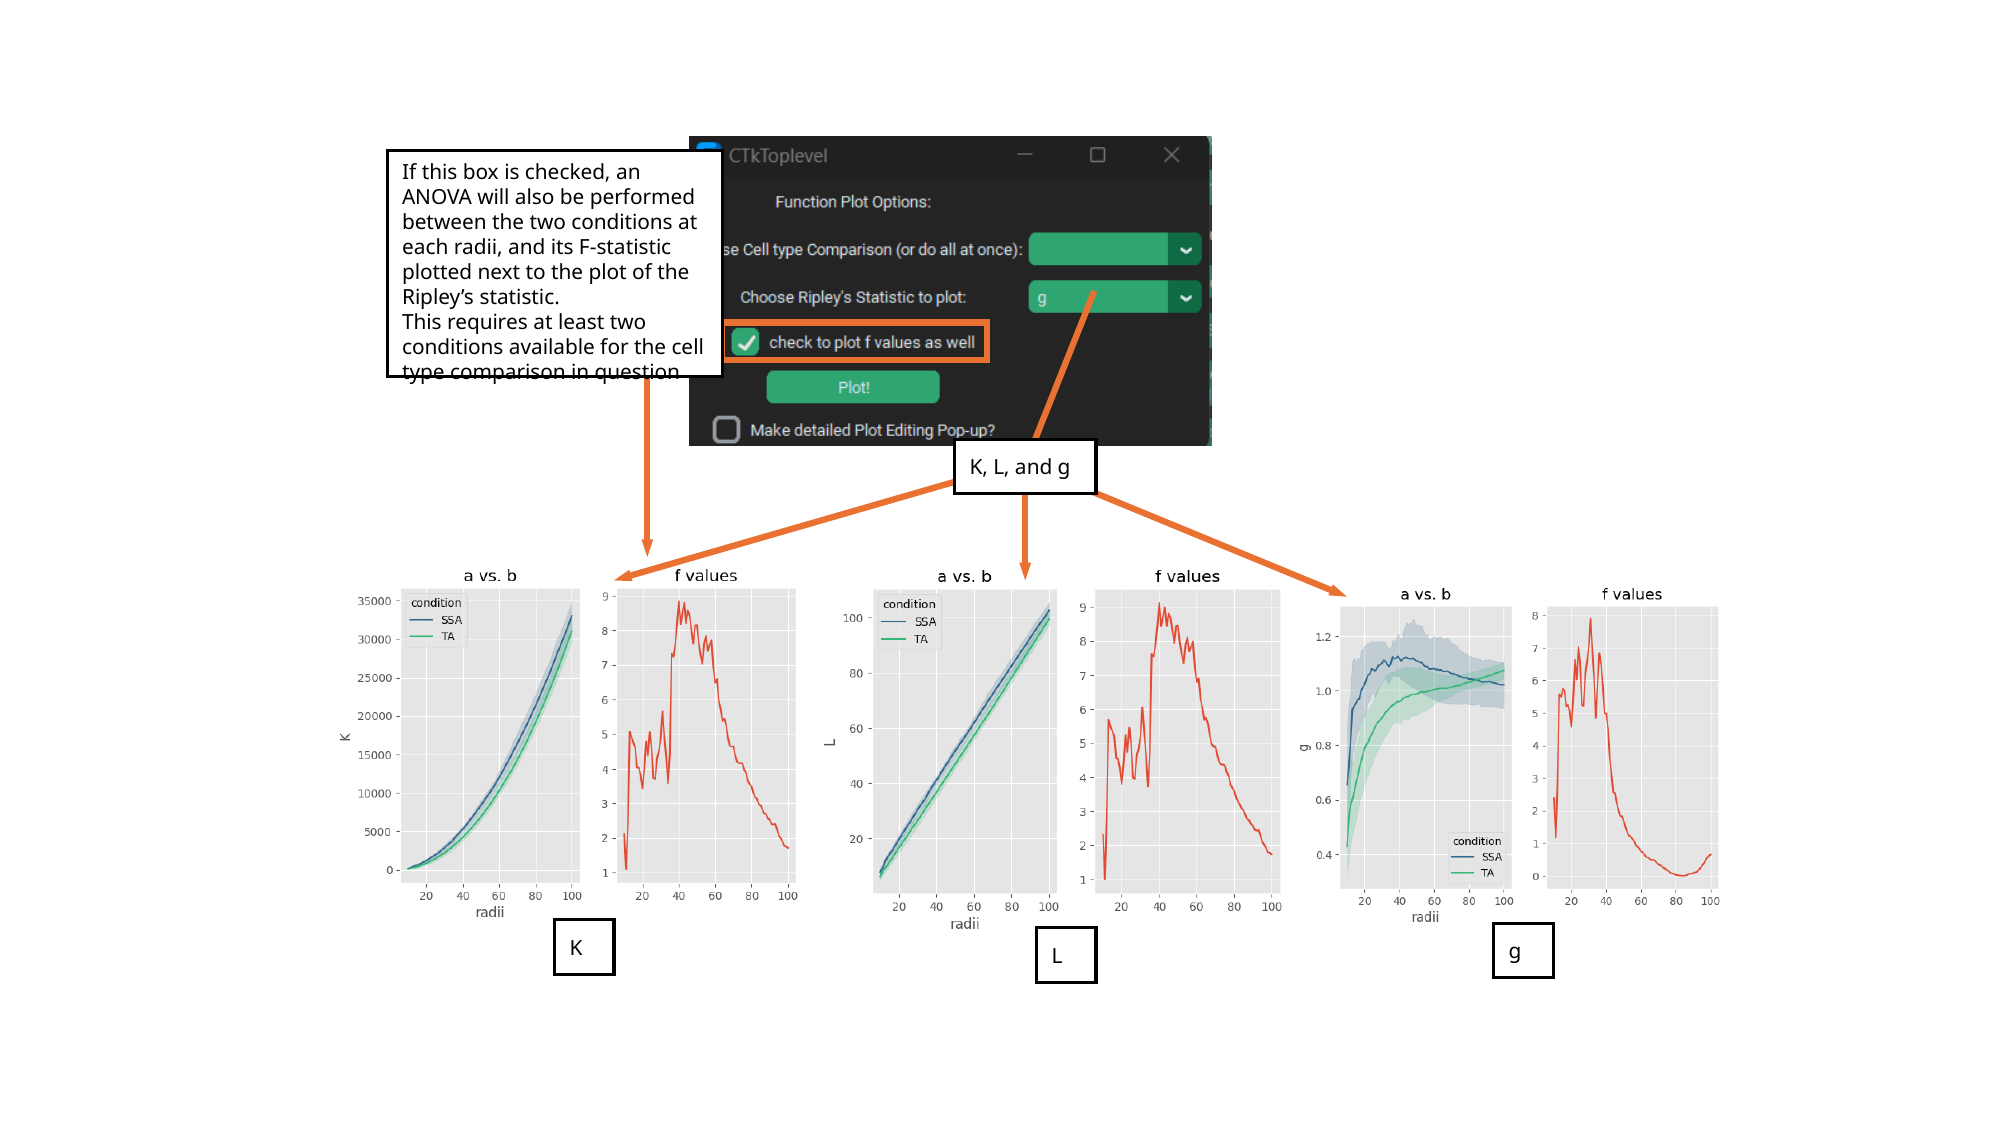

If this box is checked, an ANOVA will also be performed between the two conditions at each radii, and its F-statistic plotted next to the plot of the Ripley’s statistic.
This requires at least two conditions available for the cell type comparison in question
K, L, and g
K
g
L